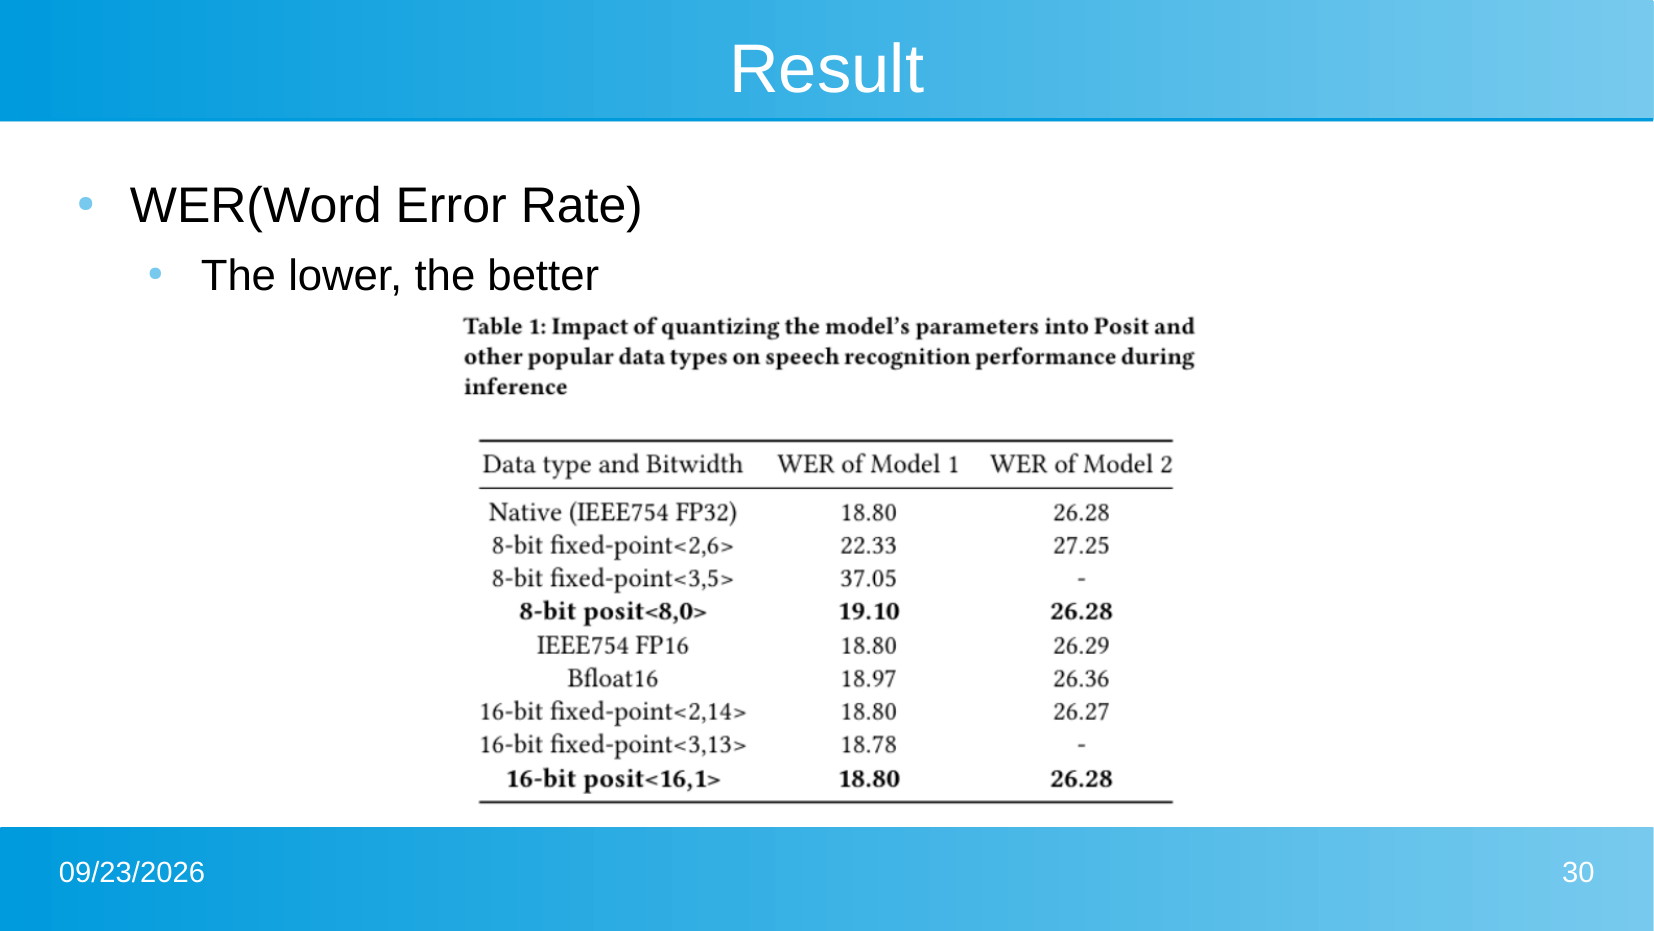

# Result
WER(Word Error Rate)
The lower, the better
30